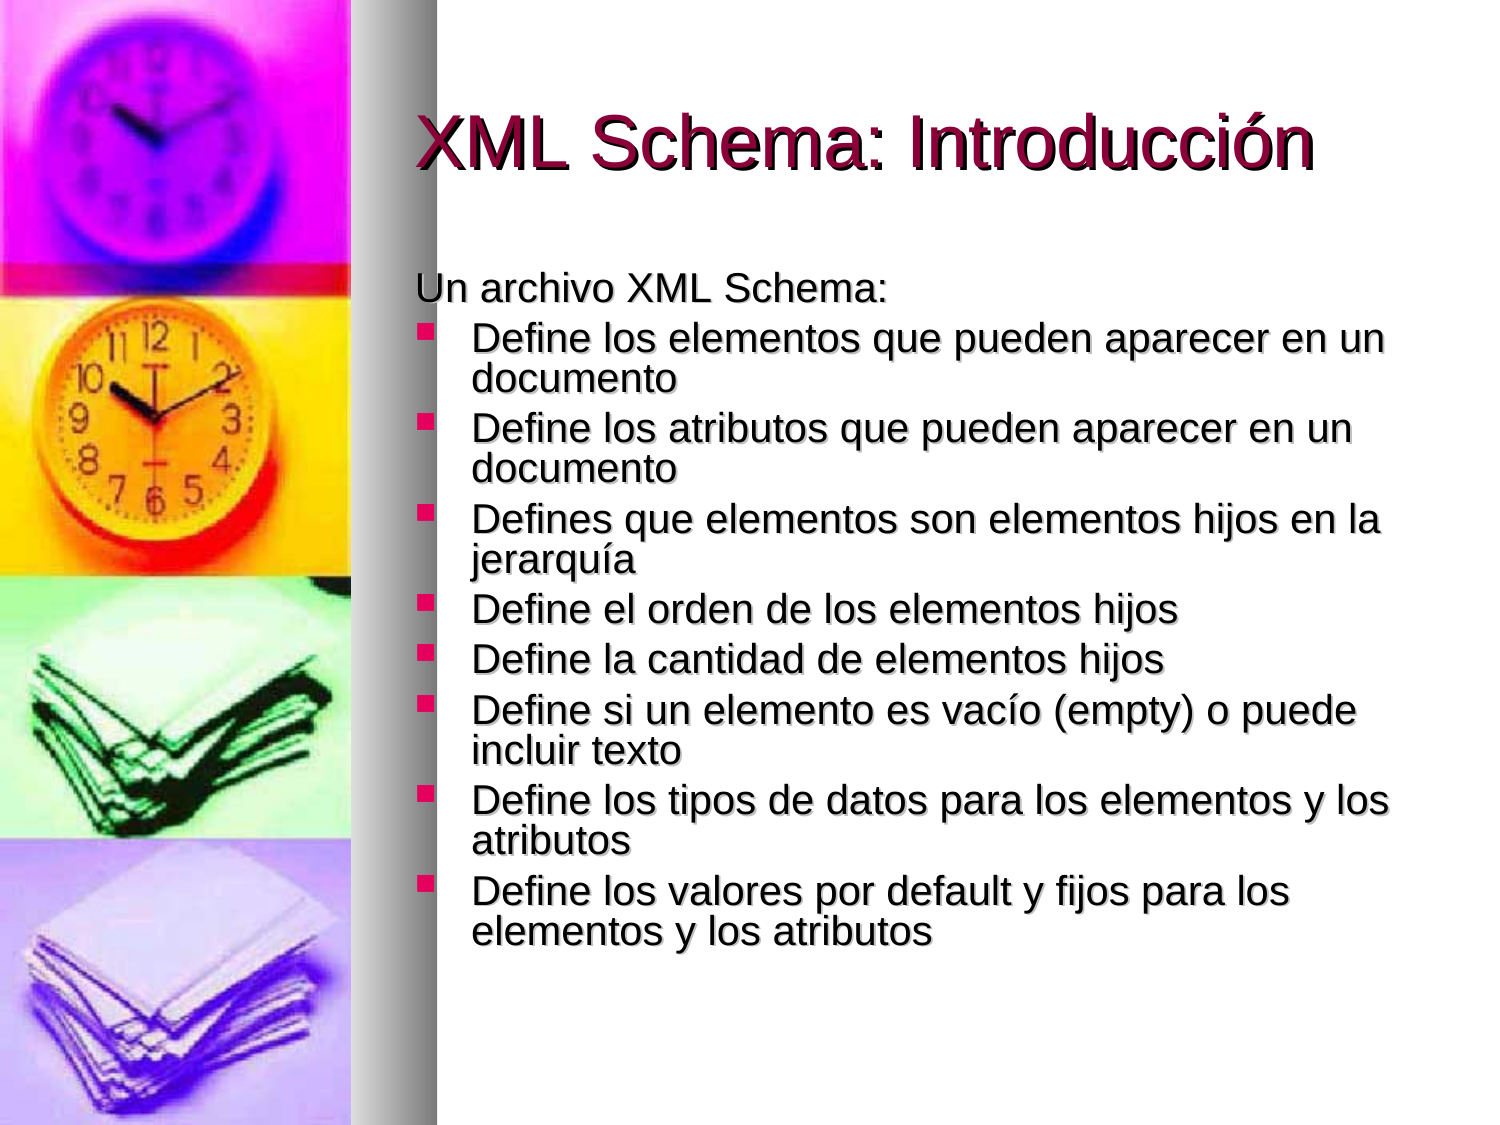

# XML Schema: Introducción
Un archivo XML Schema:
Define los elementos que pueden aparecer en un documento
Define los atributos que pueden aparecer en un documento
Defines que elementos son elementos hijos en la jerarquía
Define el orden de los elementos hijos
Define la cantidad de elementos hijos
Define si un elemento es vacío (empty) o puede incluir texto
Define los tipos de datos para los elementos y los atributos
Define los valores por default y fijos para los elementos y los atributos